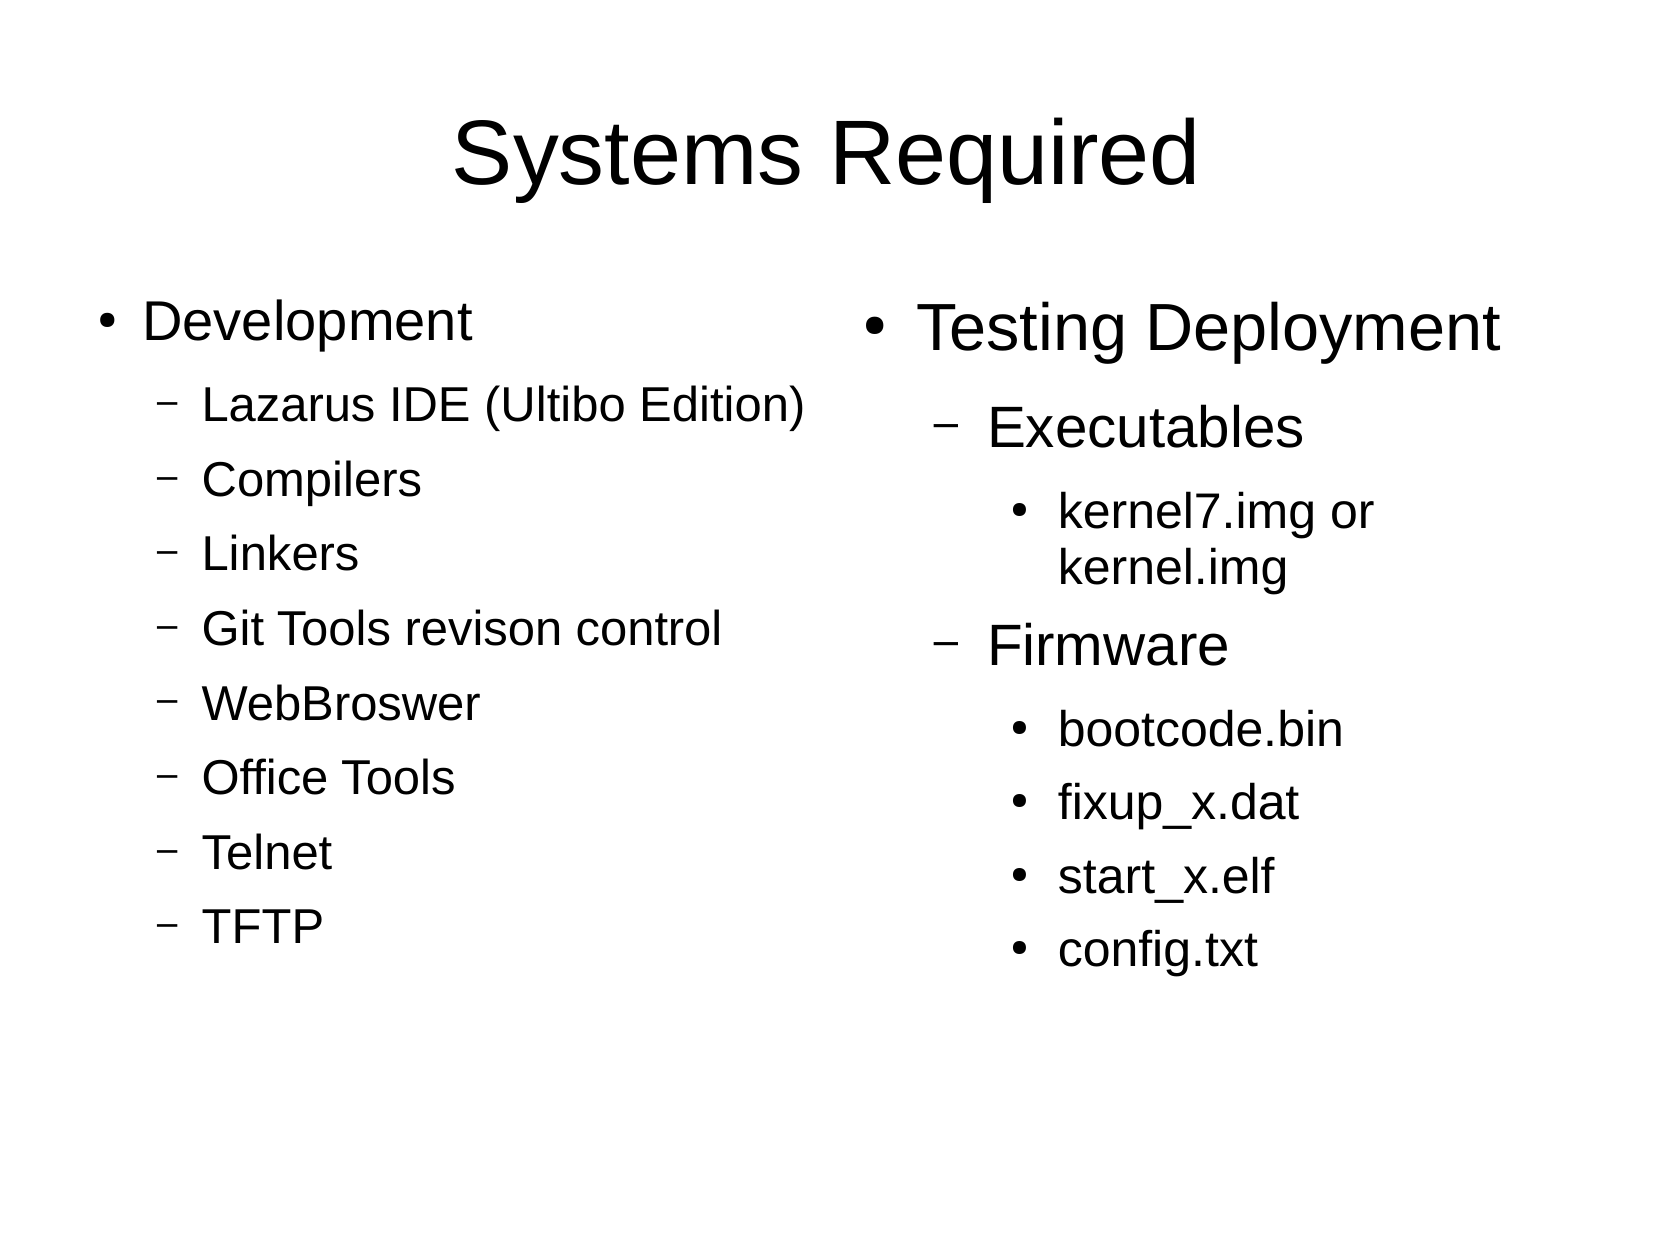

# Systems Required
Development
Lazarus IDE (Ultibo Edition)
Compilers
Linkers
Git Tools revison control
WebBroswer
Office Tools
Telnet
TFTP
Testing Deployment
Executables
kernel7.img or kernel.img
Firmware
bootcode.bin
fixup_x.dat
start_x.elf
config.txt